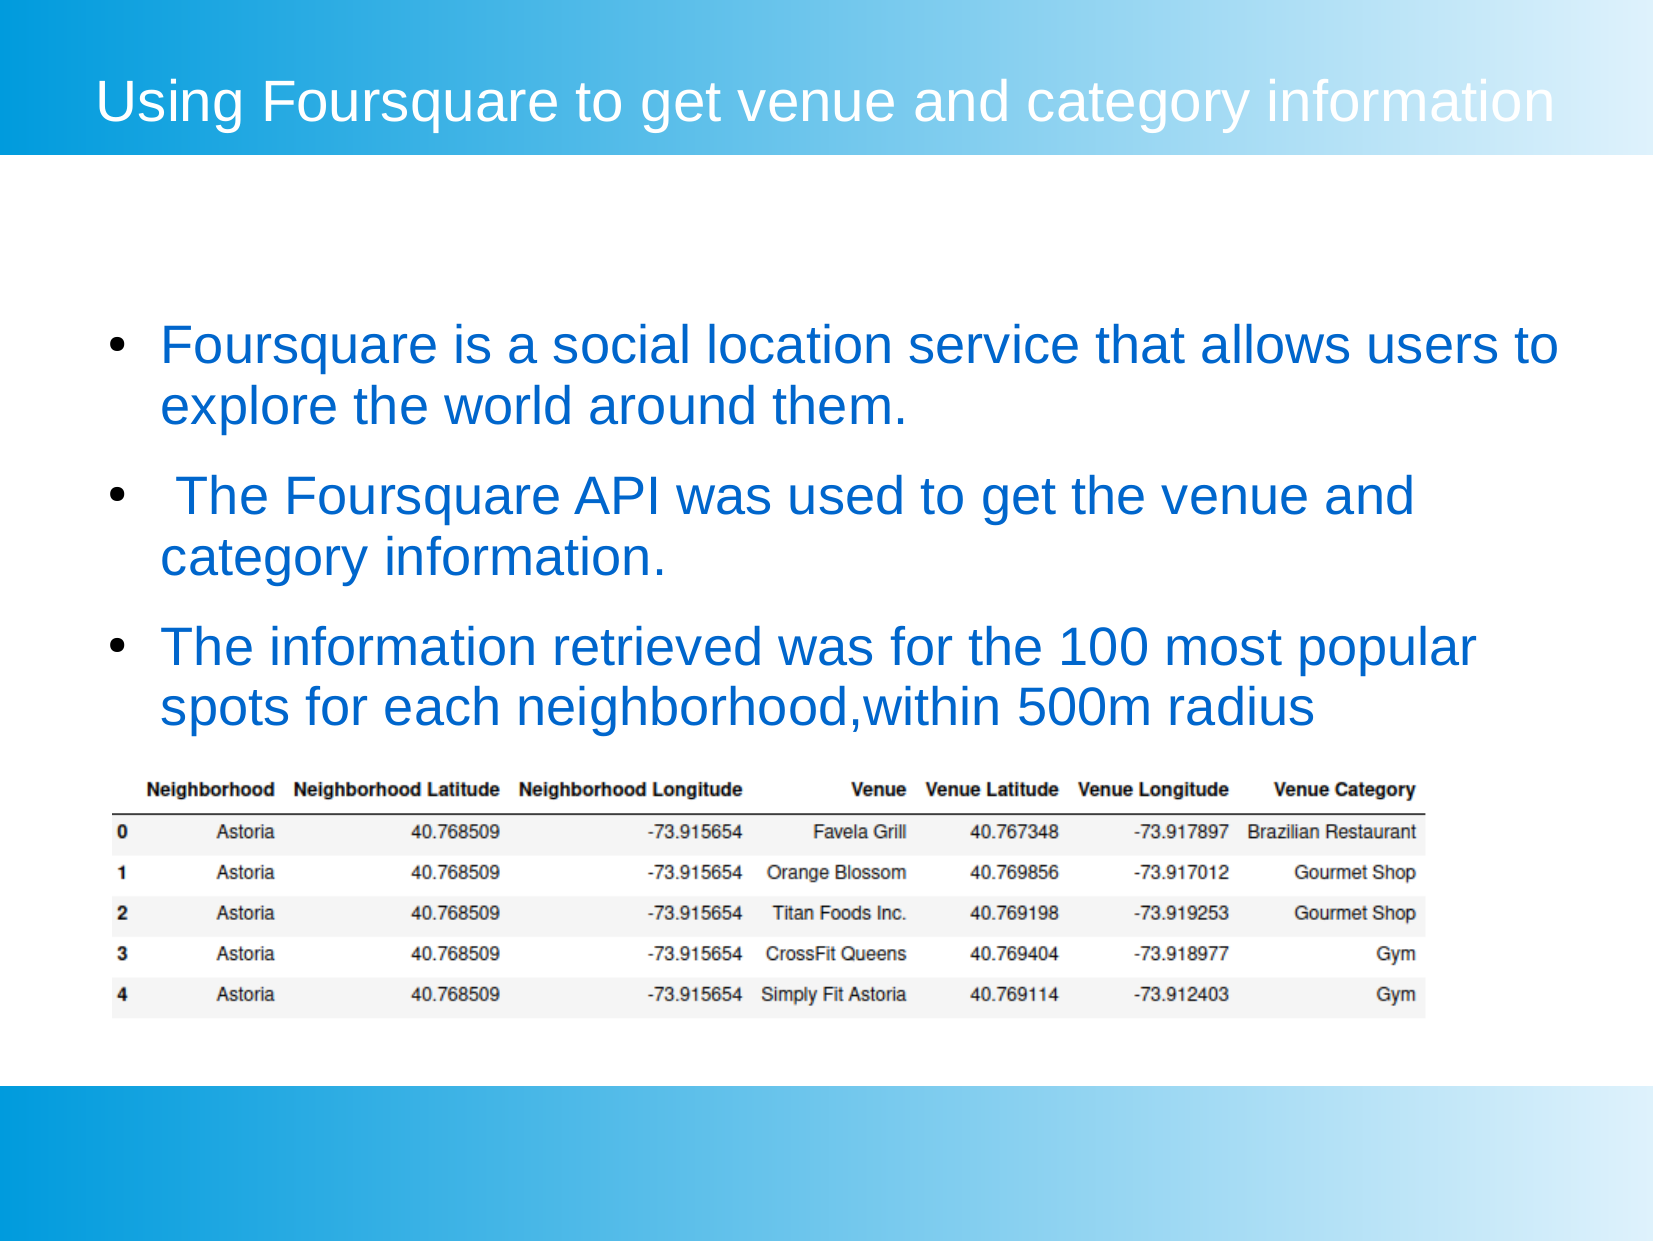

# Using Foursquare to get venue and category information
Foursquare is a social location service that allows users to explore the world around them.
 The Foursquare API was used to get the venue and category information.
The information retrieved was for the 100 most popular spots for each neighborhood,within 500m radius